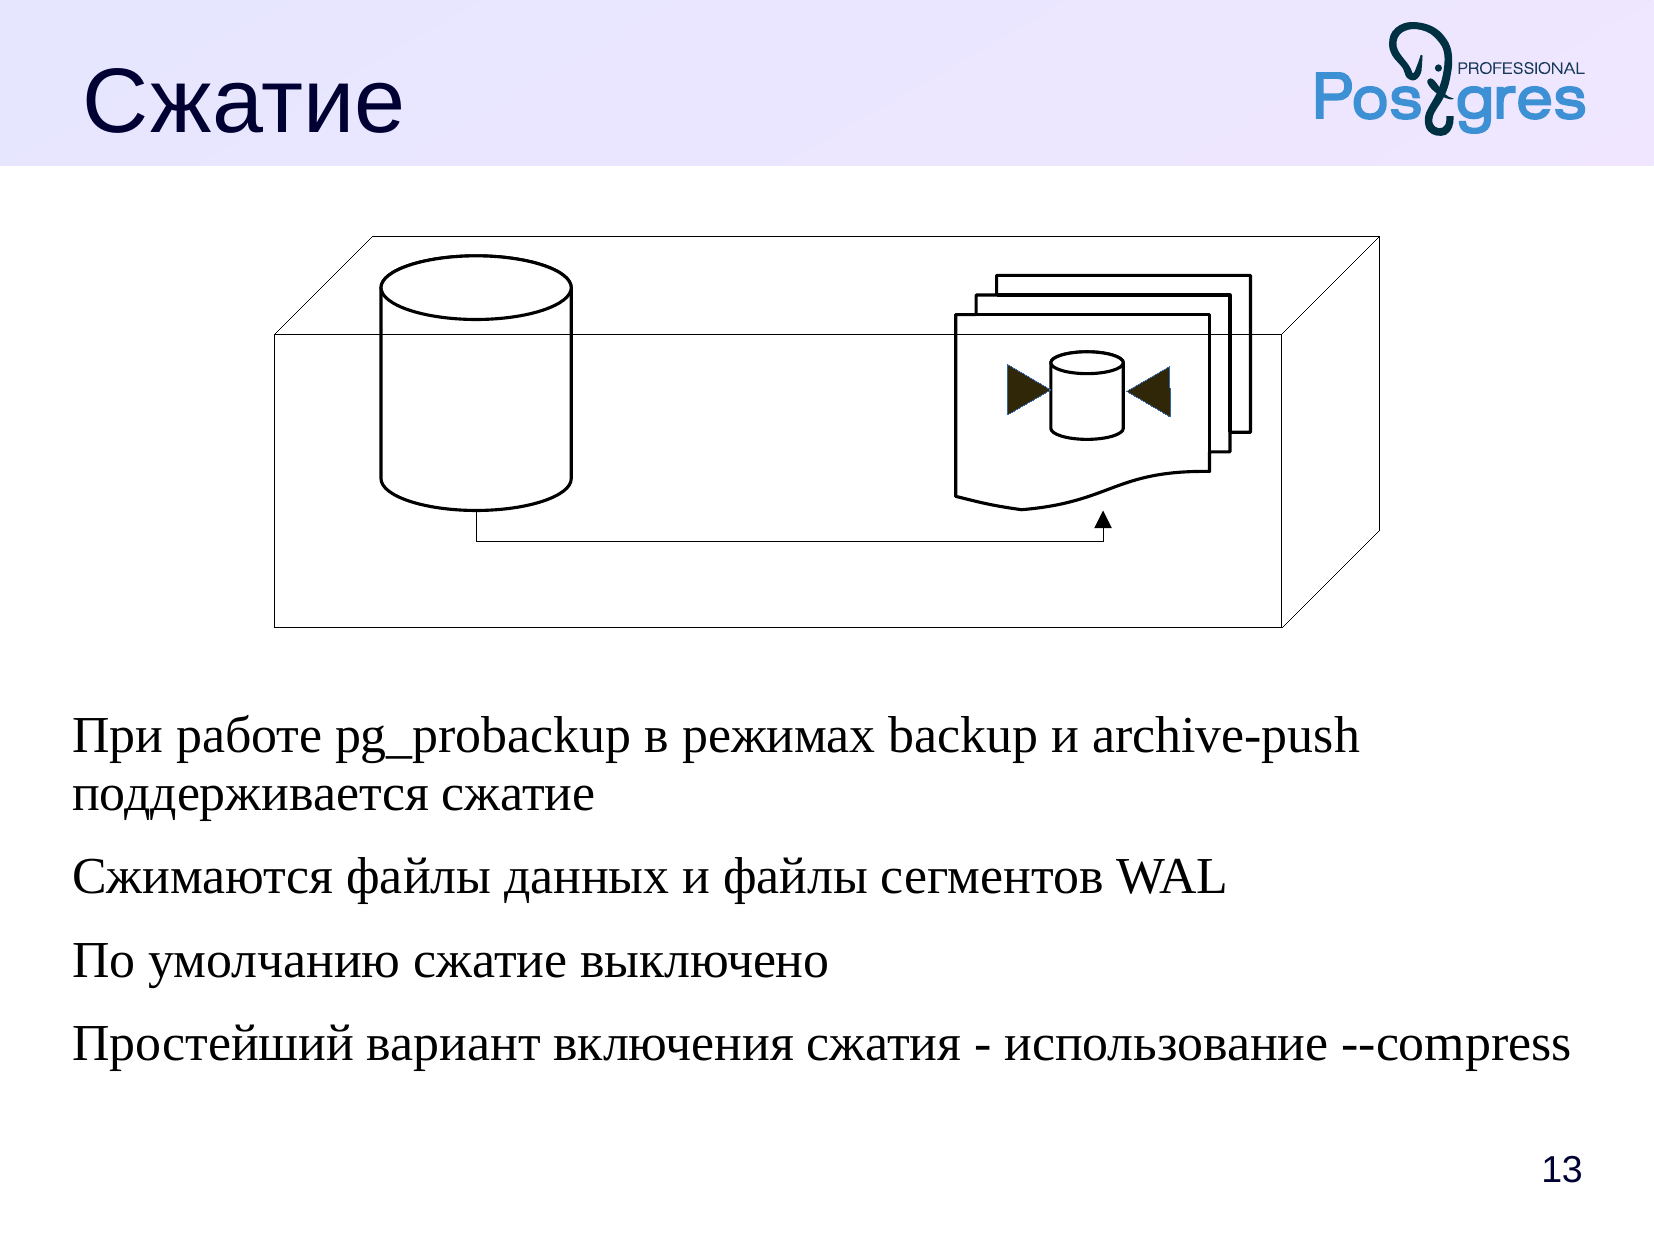

# Сжатие
При работе pg_probackup в режимах backup и archive-push поддерживается сжатие
Сжимаются файлы данных и файлы сегментов WAL
По умолчанию сжатие выключено
Простейший вариант включения сжатия - использование --compress